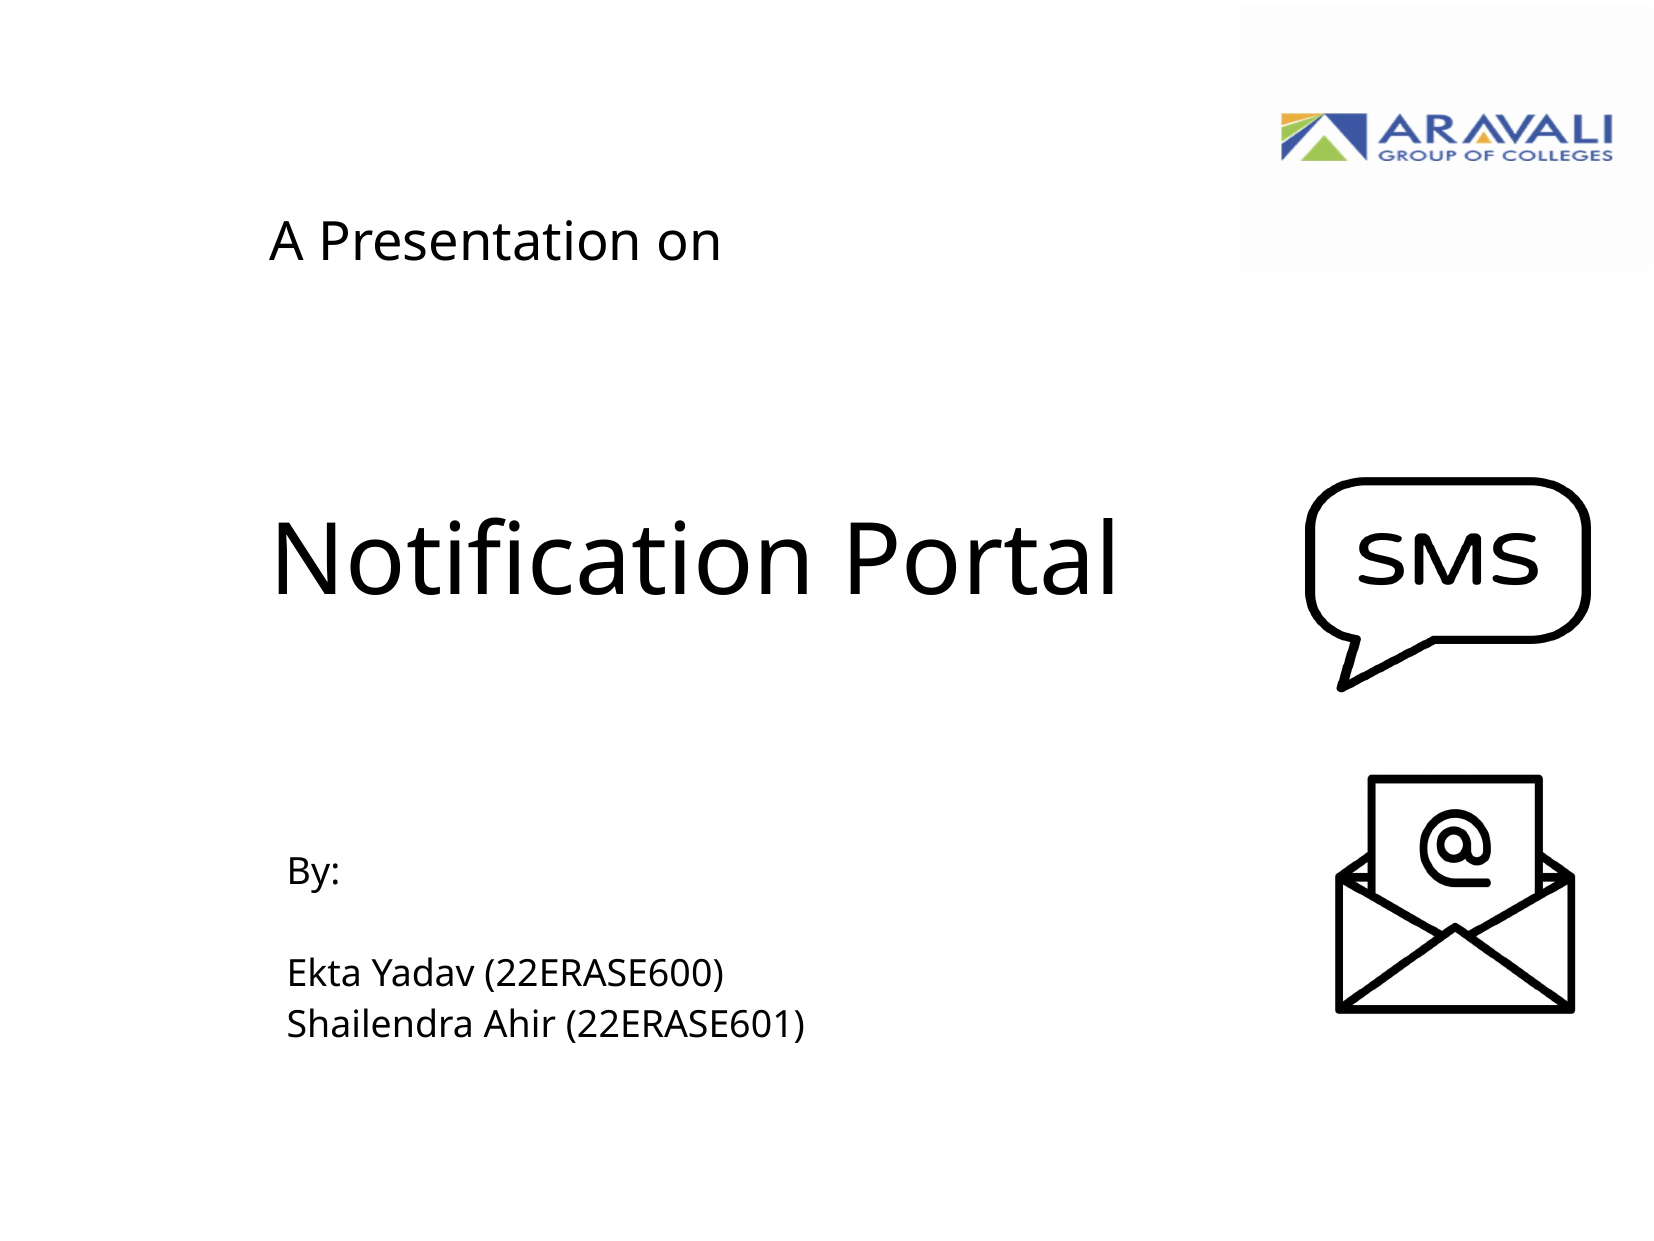

A Presentation on
Notification Portal
By:
Ekta Yadav (22ERASE600)
Shailendra Ahir (22ERASE601)